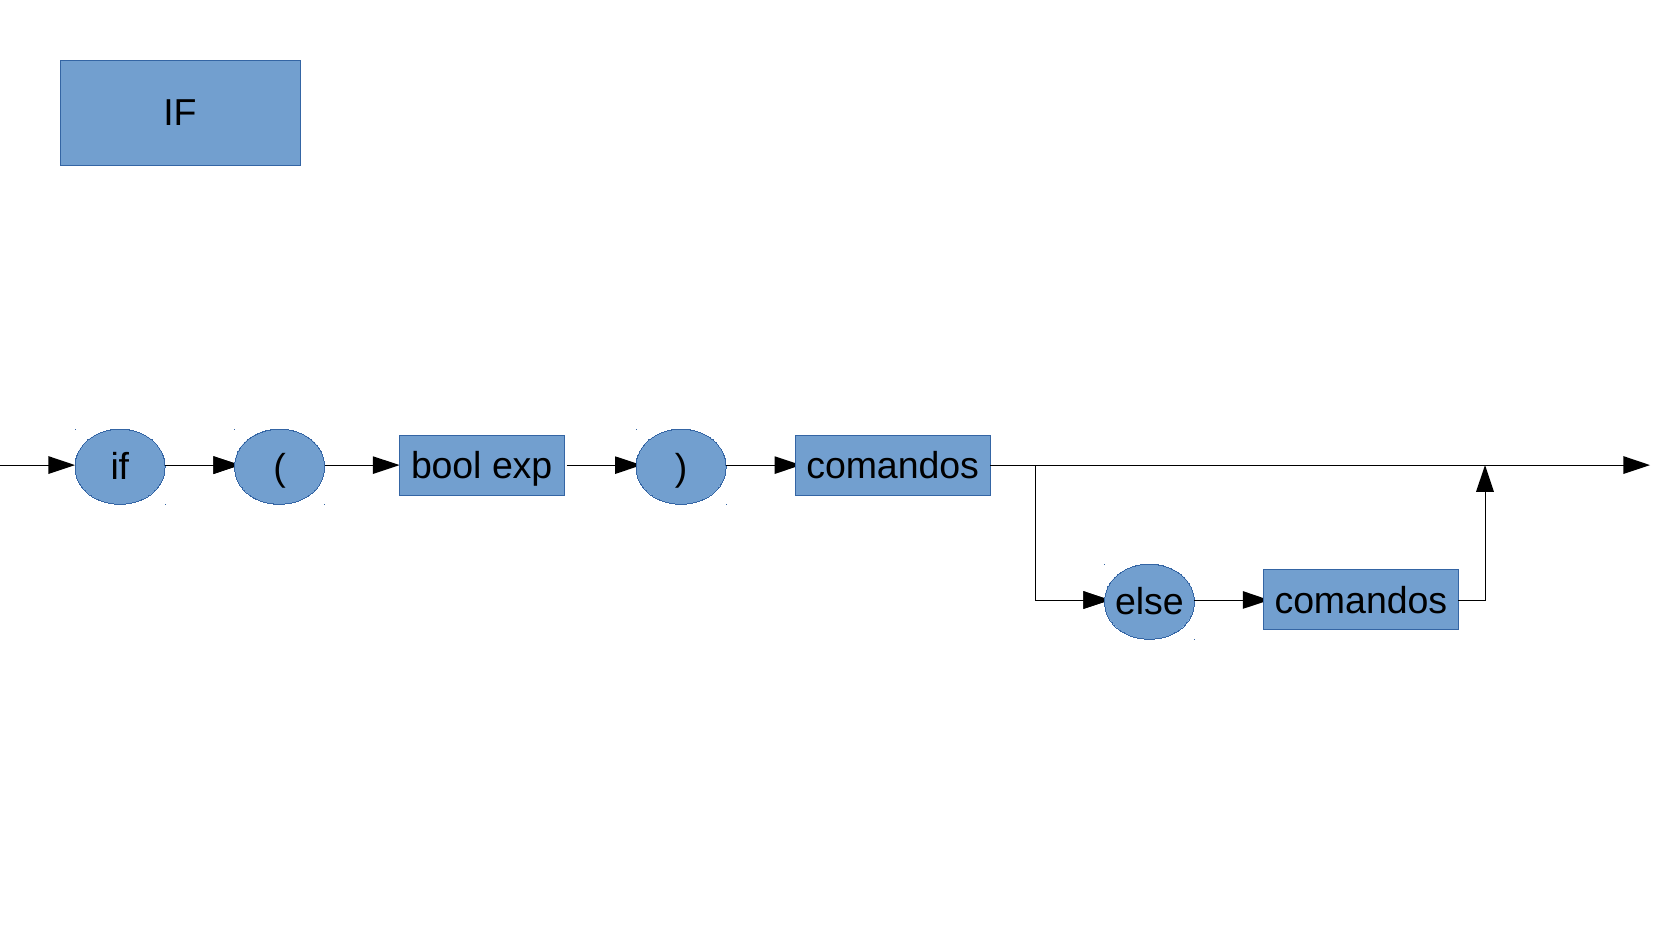

IF
bool exp
bool exp
comandos
if
(
(
)
comandos
else